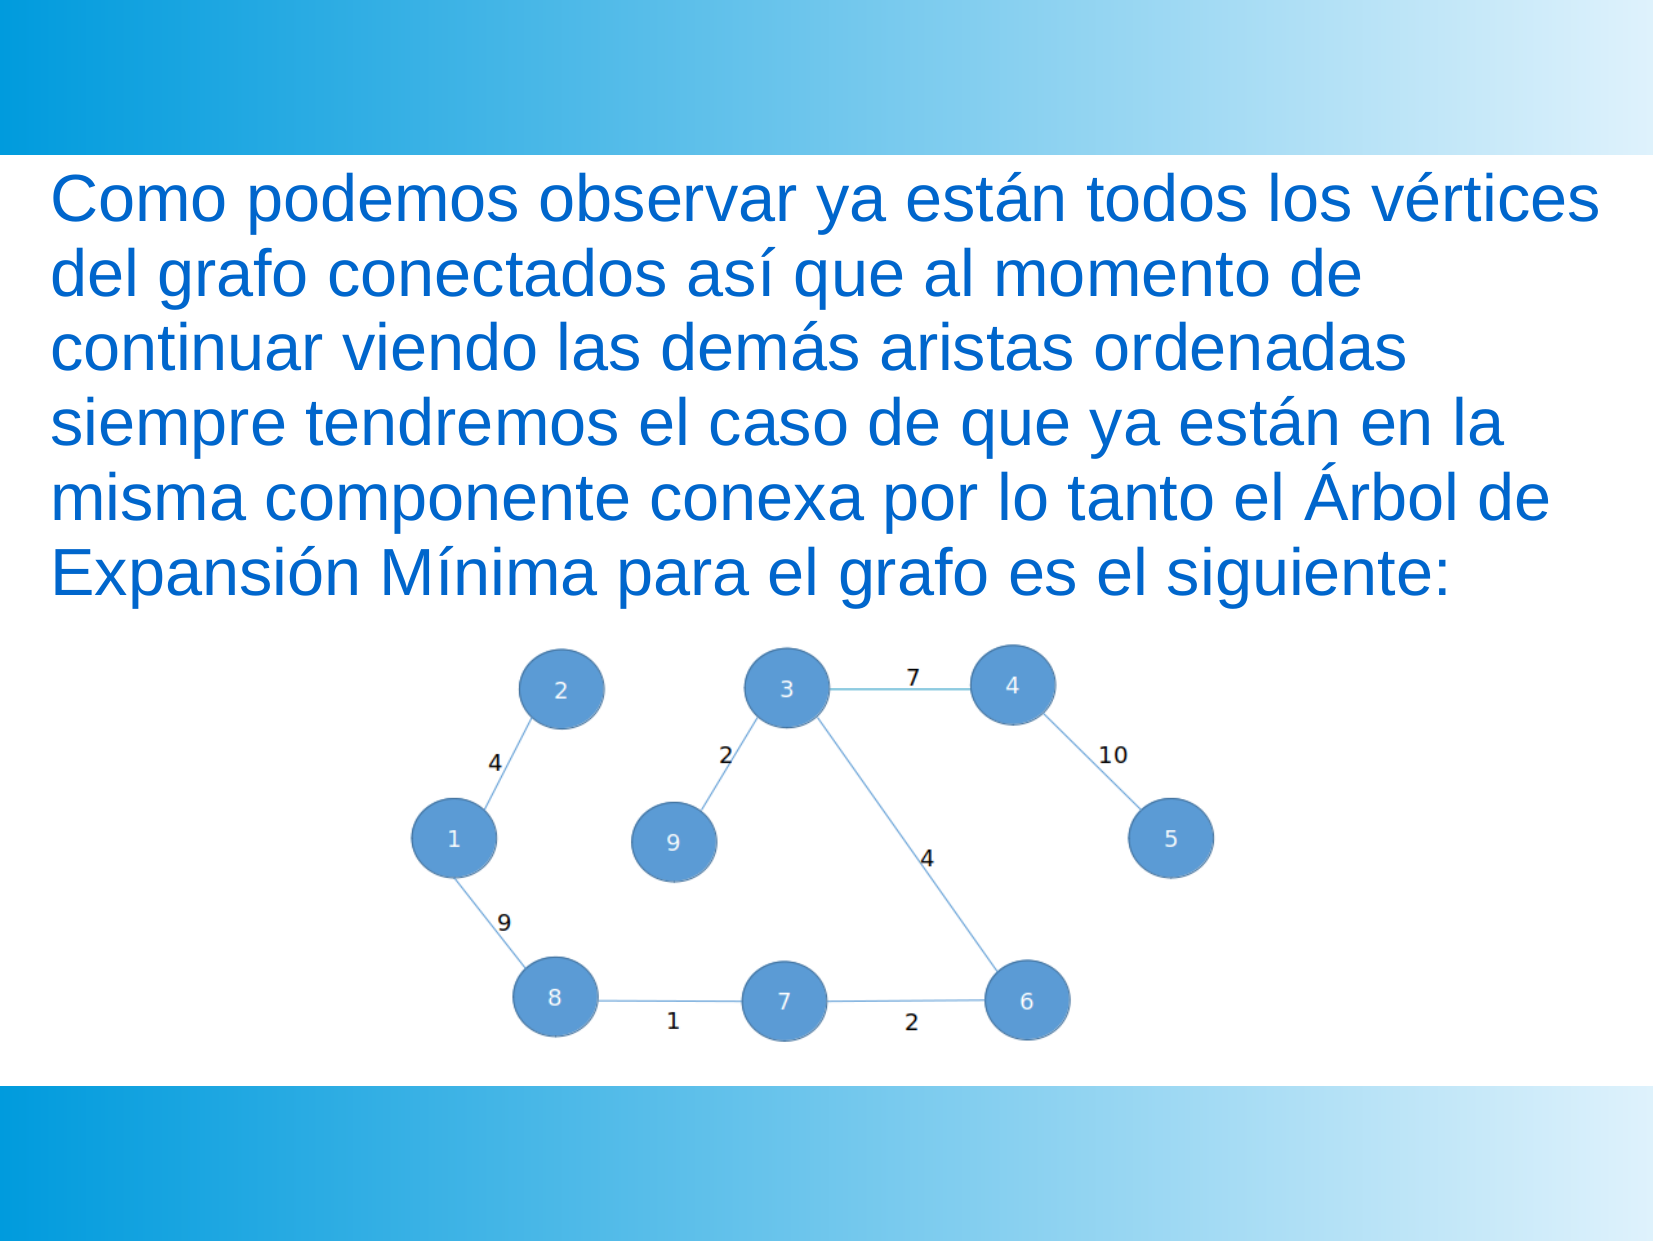

Como podemos observar ya están todos los vértices del grafo conectados así que al momento de continuar viendo las demás aristas ordenadas siempre tendremos el caso de que ya están en la misma componente conexa por lo tanto el Árbol de Expansión Mínima para el grafo es el siguiente: